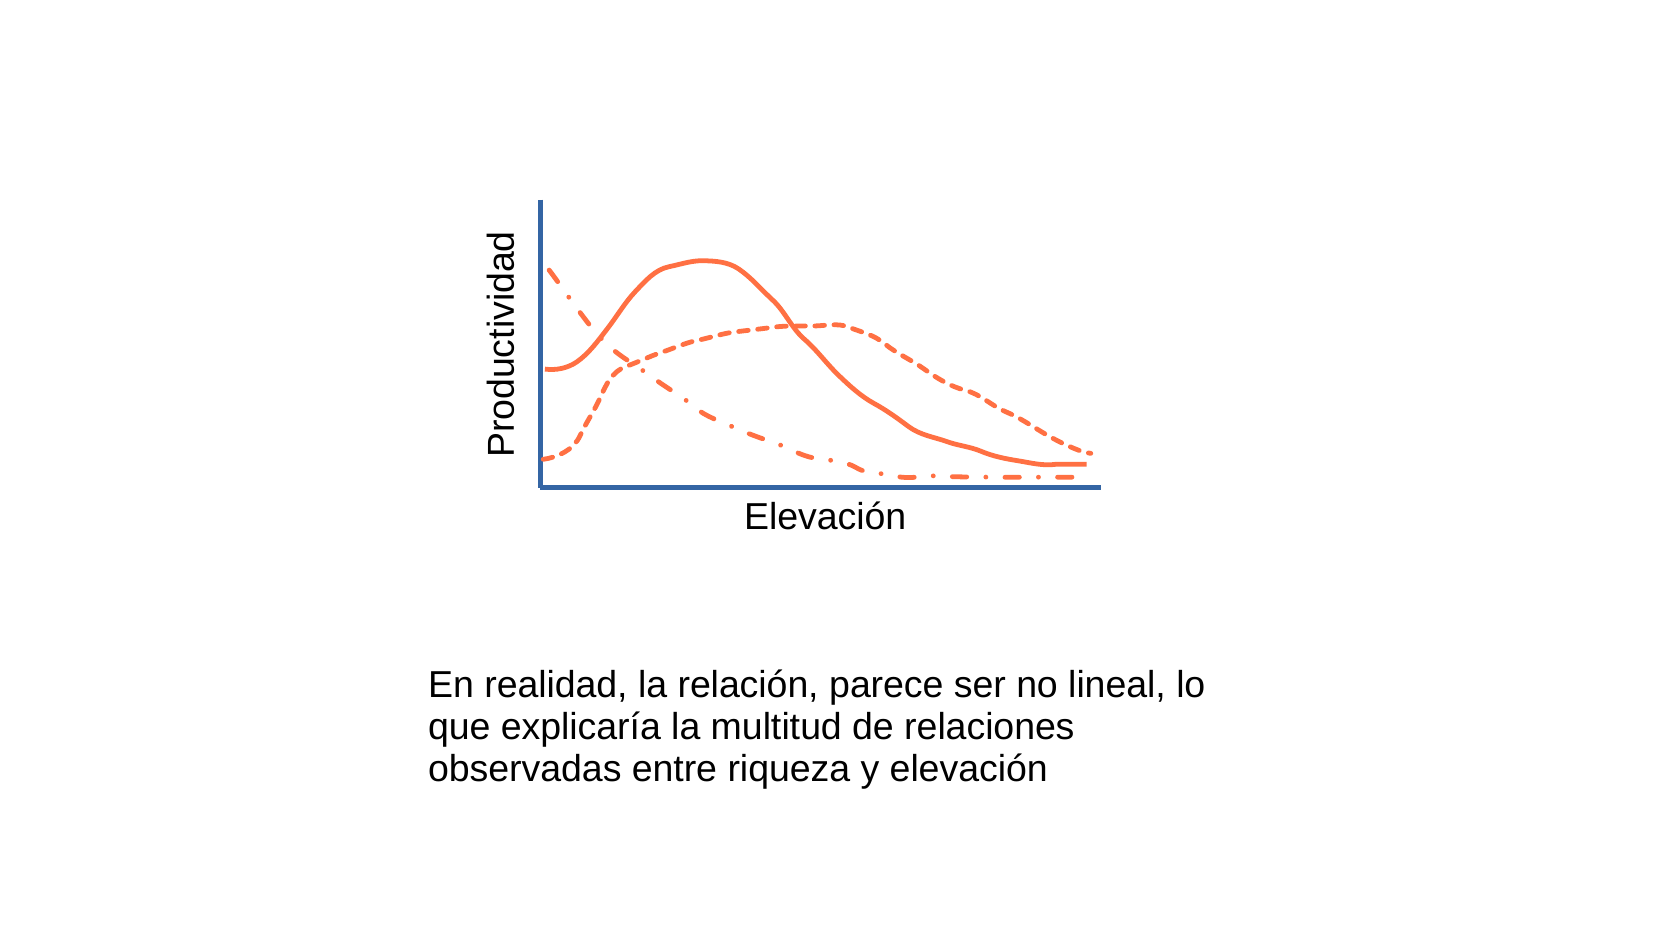

Productividad
Elevación
En realidad, la relación, parece ser no lineal, lo que explicaría la multitud de relaciones observadas entre riqueza y elevación